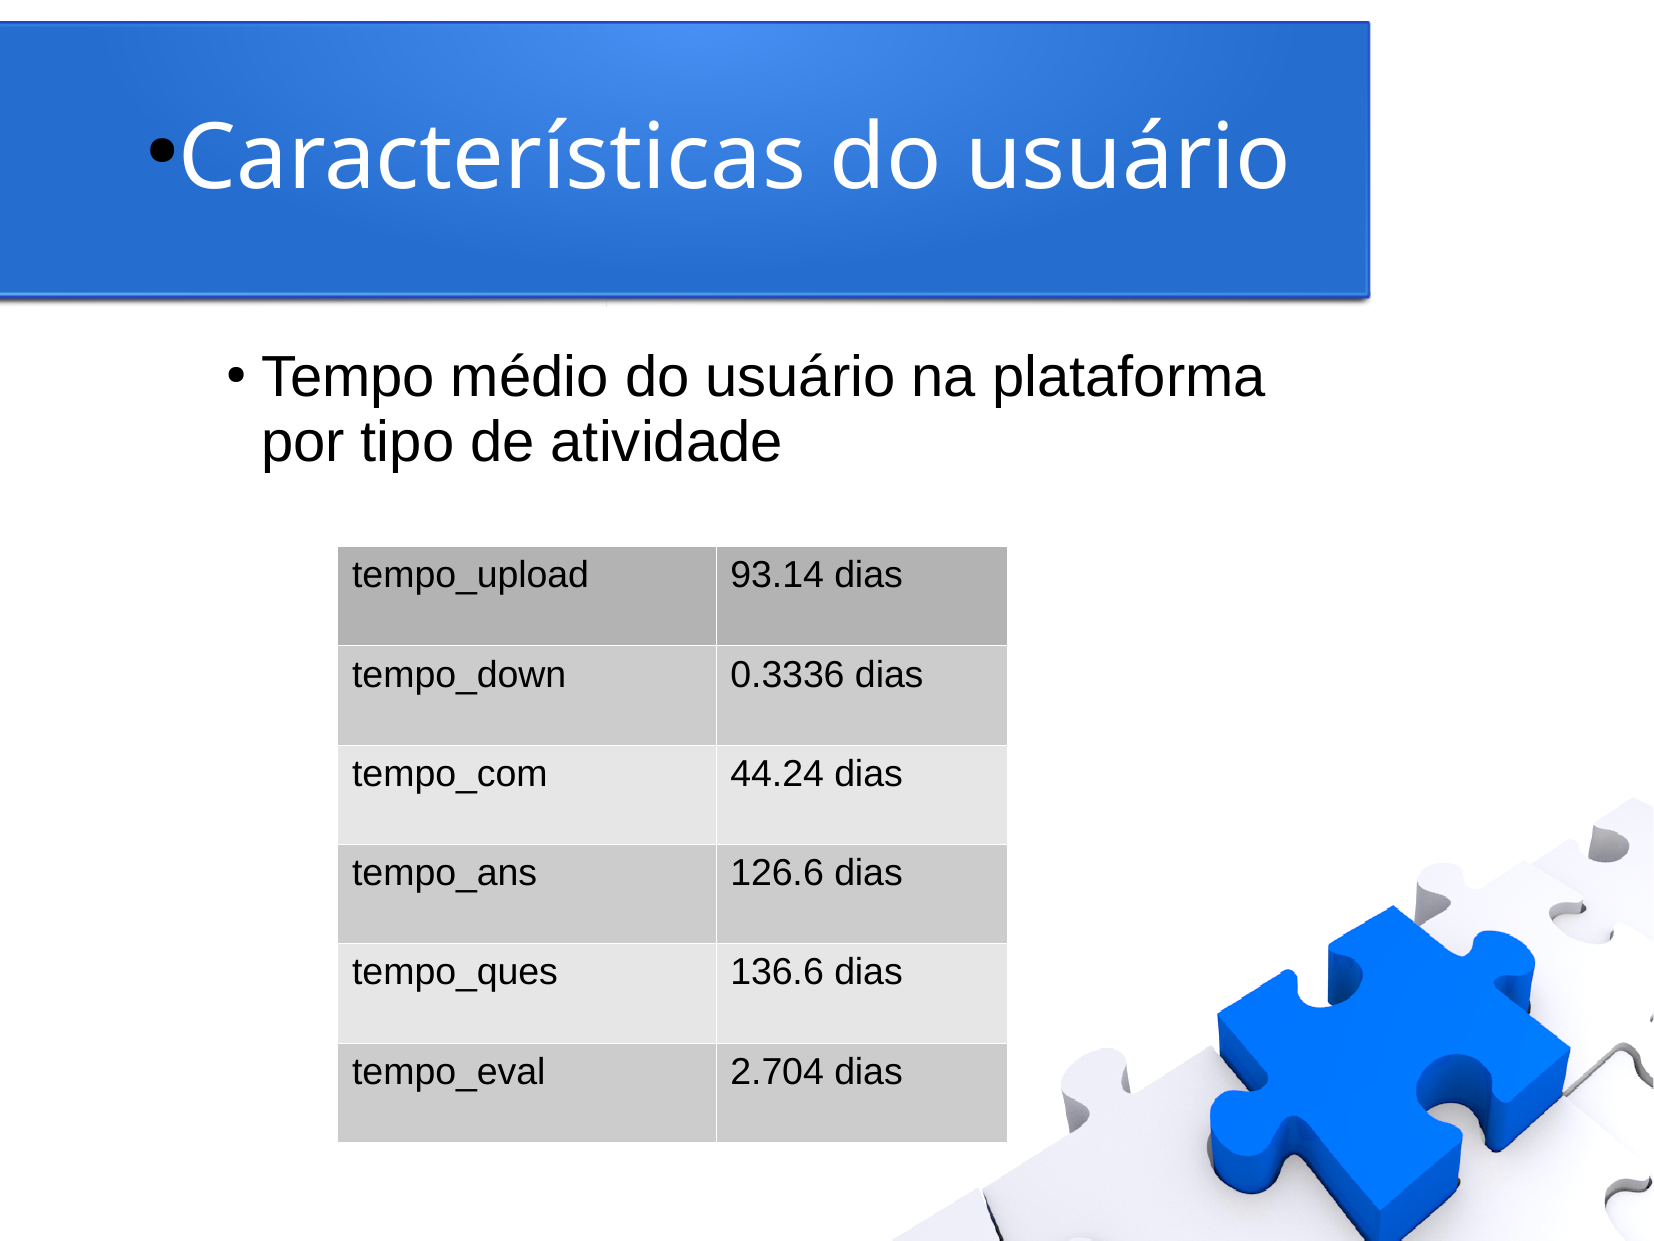

# Características do usuário
Tempo médio do usuário na plataforma
por tipo de atividade
| tempo\_upload | 93.14 dias |
| --- | --- |
| tempo\_down | 0.3336 dias |
| tempo\_com | 44.24 dias |
| tempo\_ans | 126.6 dias |
| tempo\_ques | 136.6 dias |
| tempo\_eval | 2.704 dias |